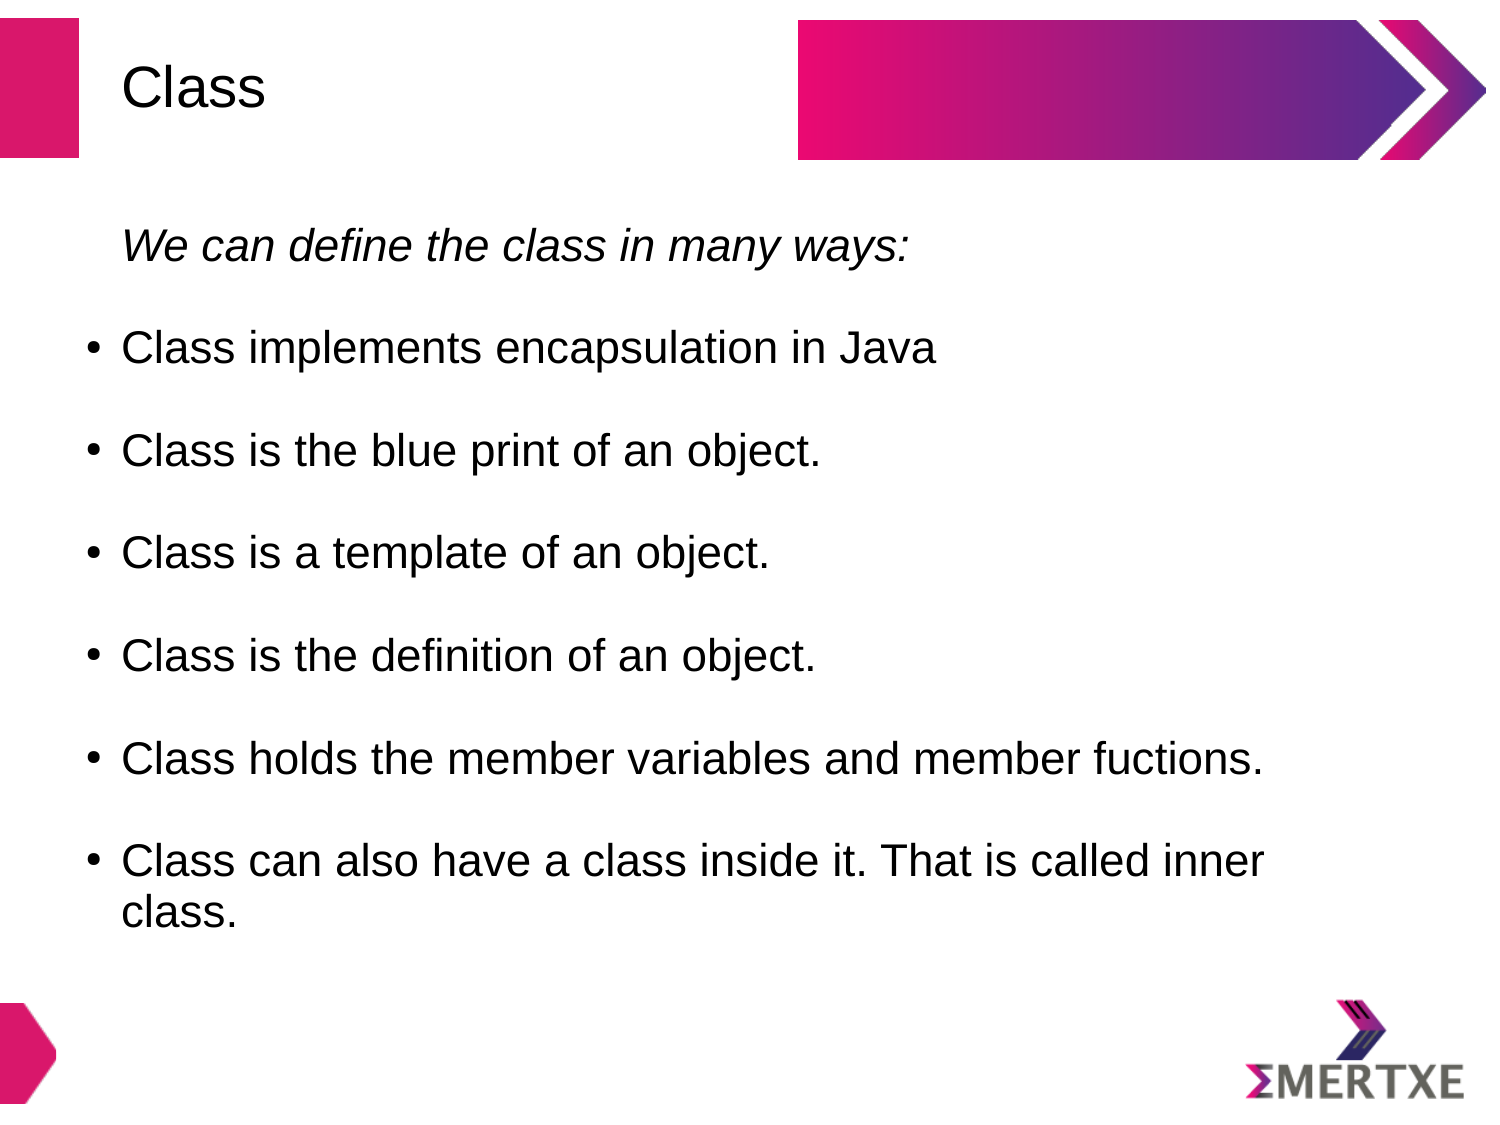

Class
We can define the class in many ways:
Class implements encapsulation in Java
Class is the blue print of an object.
Class is a template of an object.
Class is the definition of an object.
Class holds the member variables and member fuctions.
Class can also have a class inside it. That is called inner class.